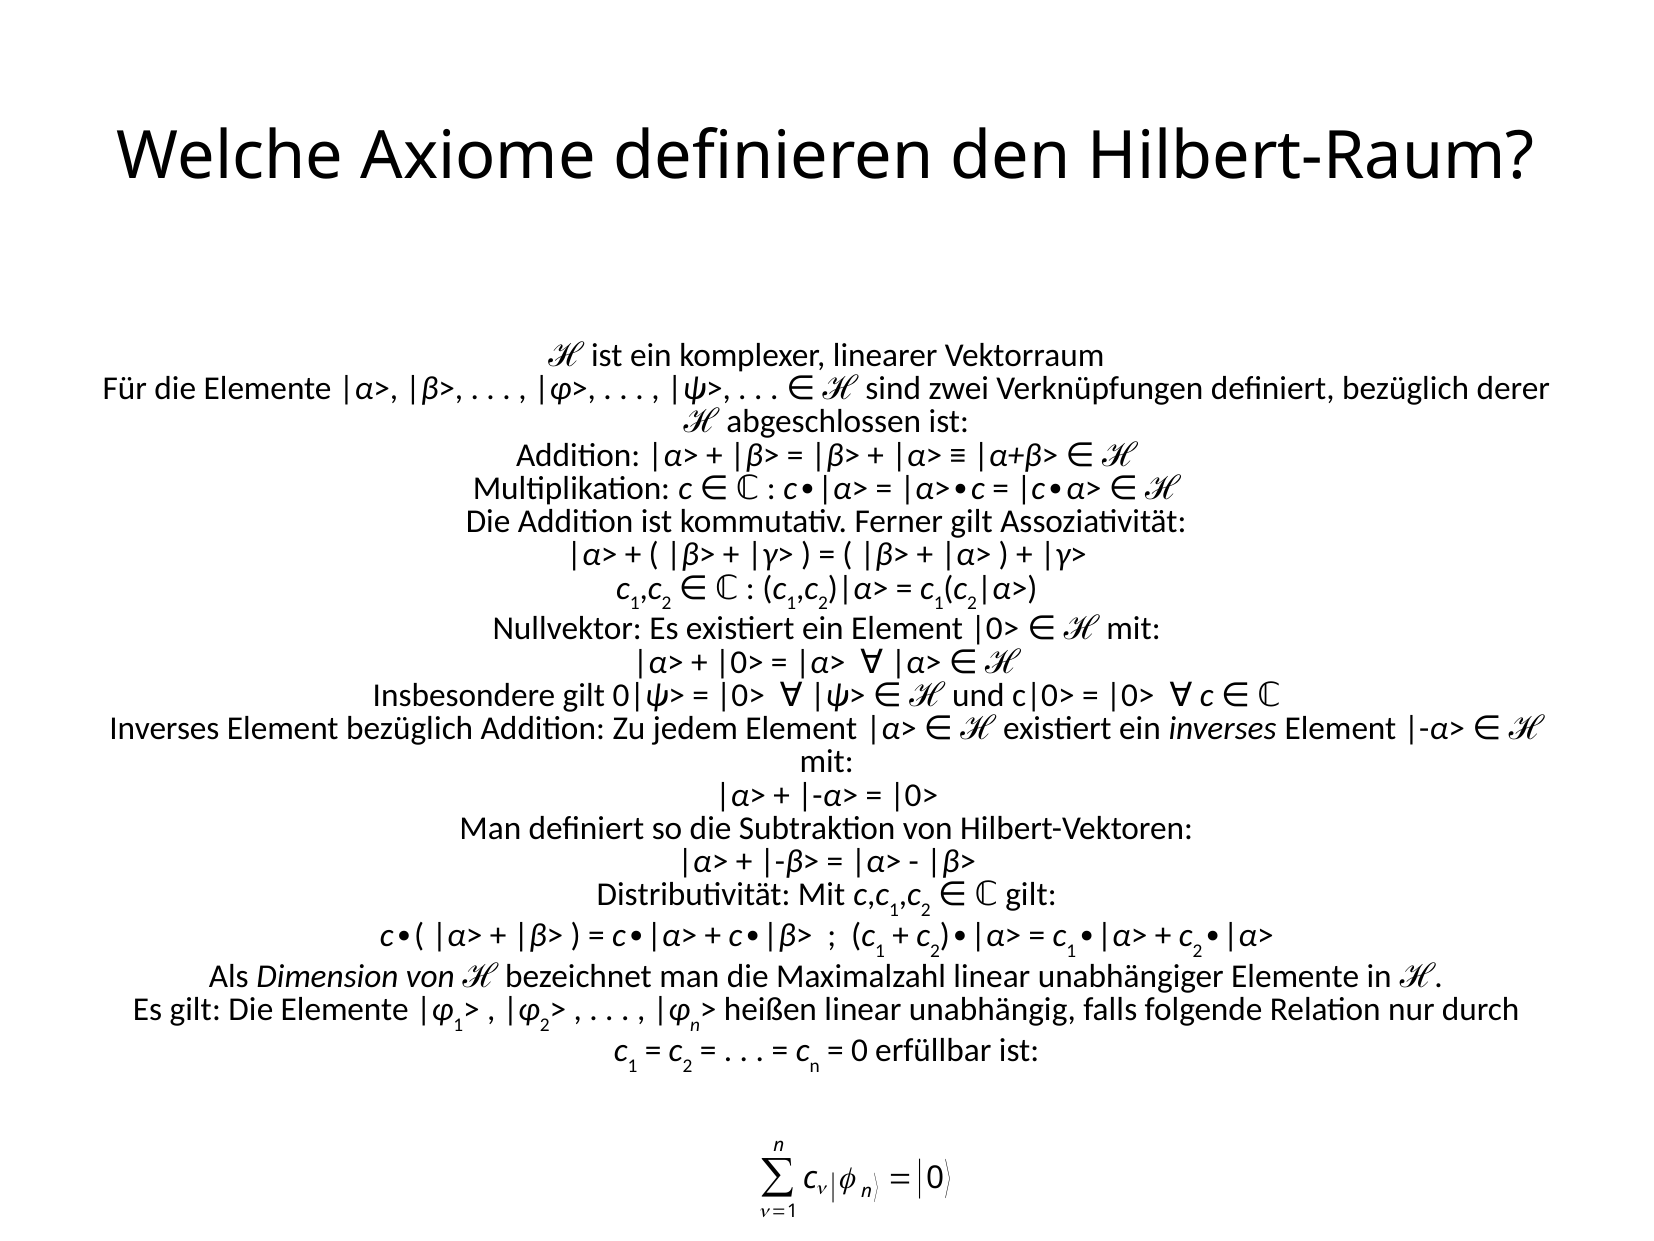

# Welche Axiome definieren den Hilbert-Raum?
ℋ ist ein komplexer, linearer Vektorraum
Für die Elemente |α>, |β>, . . . , |φ>, . . . , |ψ>, . . . ∈ ℋ sind zwei Verknüpfungen definiert, bezüglich derer ℋ abgeschlossen ist:
Addition: |α> + |β> = |β> + |α> ≡ |α+β> ∈ ℋ
Multiplikation: c ∈ ℂ : c∙|α> = |α>∙c = |c∙α> ∈ ℋ
Die Addition ist kommutativ. Ferner gilt Assoziativität:
|α> + ( |β> + |γ> ) = ( |β> + |α> ) + |γ>
c1,c2 ∈ ℂ : (c1,c2)|α> = c1(c2|α>)
Nullvektor: Es existiert ein Element |0> ∈ ℋ mit:
|α> + |0> = |α> ∀ |α> ∈ ℋ
Insbesondere gilt 0|ψ> = |0> ∀ |ψ> ∈ ℋ und c|0> = |0> ∀ c ∈ ℂ
Inverses Element bezüglich Addition: Zu jedem Element |α> ∈ ℋ existiert ein inverses Element |-α> ∈ ℋ mit:
|α> + |-α> = |0>
Man definiert so die Subtraktion von Hilbert-Vektoren:
|α> + |-β> = |α> - |β>
Distributivität: Mit c,c1,c2 ∈ ℂ gilt:
c∙( |α> + |β> ) = c∙|α> + c∙|β> ; (c1 + c2)∙|α> = c1∙|α> + c2∙|α>
Als Dimension von ℋ bezeichnet man die Maximalzahl linear unabhängiger Elemente in ℋ.
Es gilt: Die Elemente |φ1> , |φ2> , . . . , |φn> heißen linear unabhängig, falls folgende Relation nur durch c1 = c2 = . . . = cn = 0 erfüllbar ist: